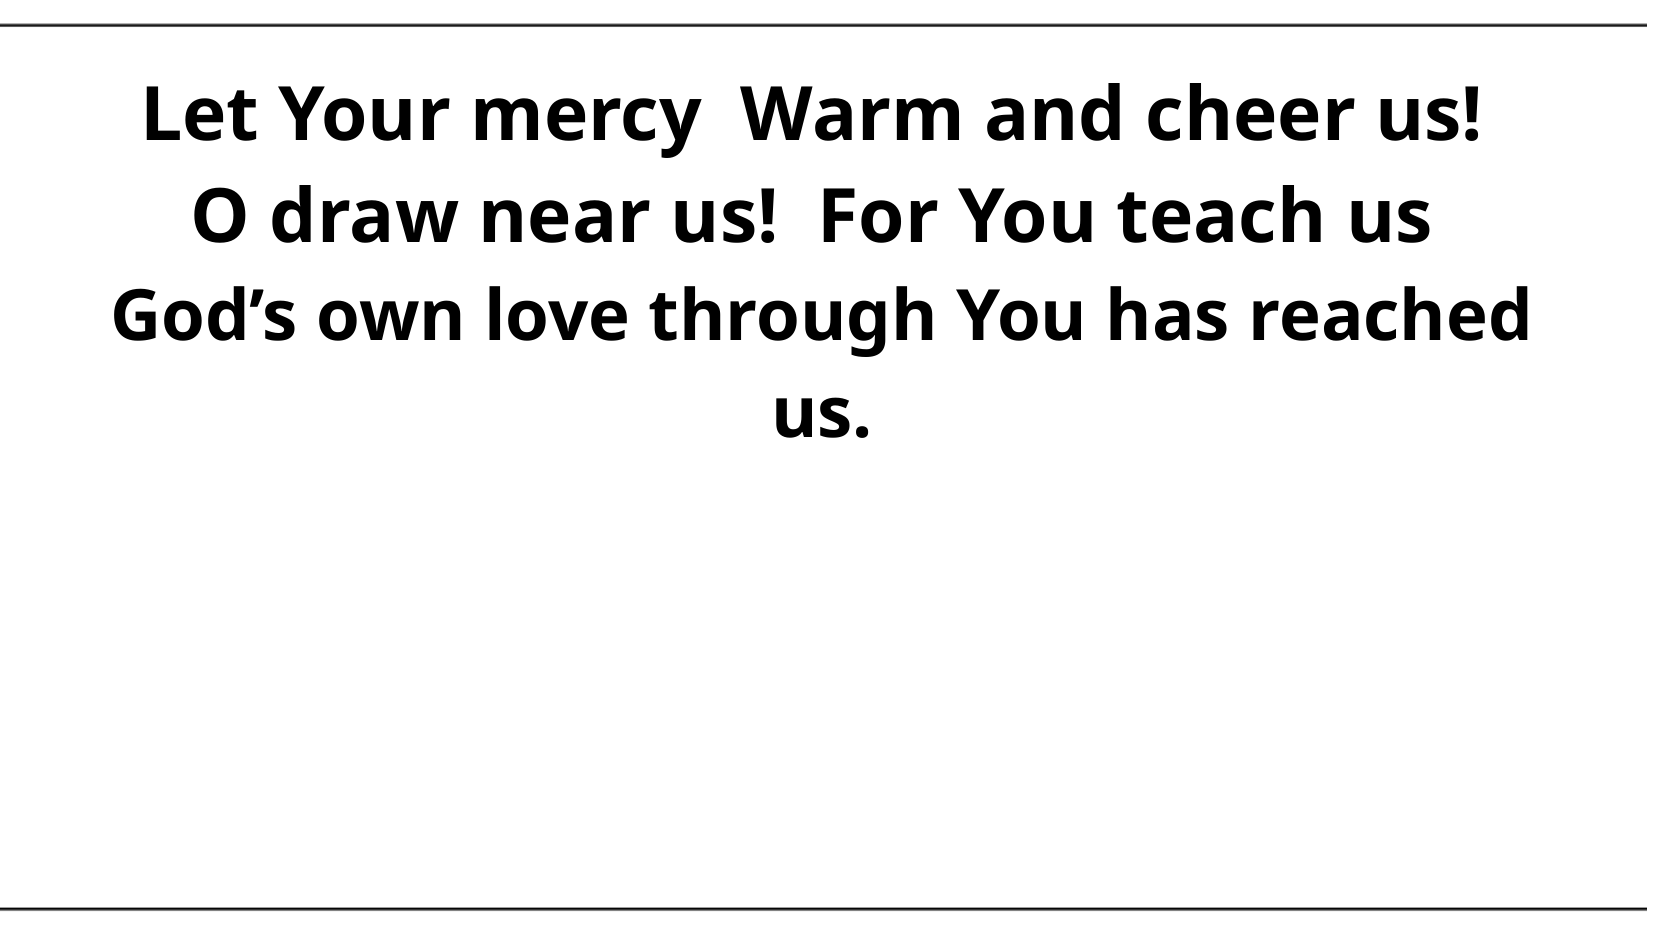

Let Your mercy Warm and cheer us!
O draw near us! For You teach us
God’s own love through You has reached us.